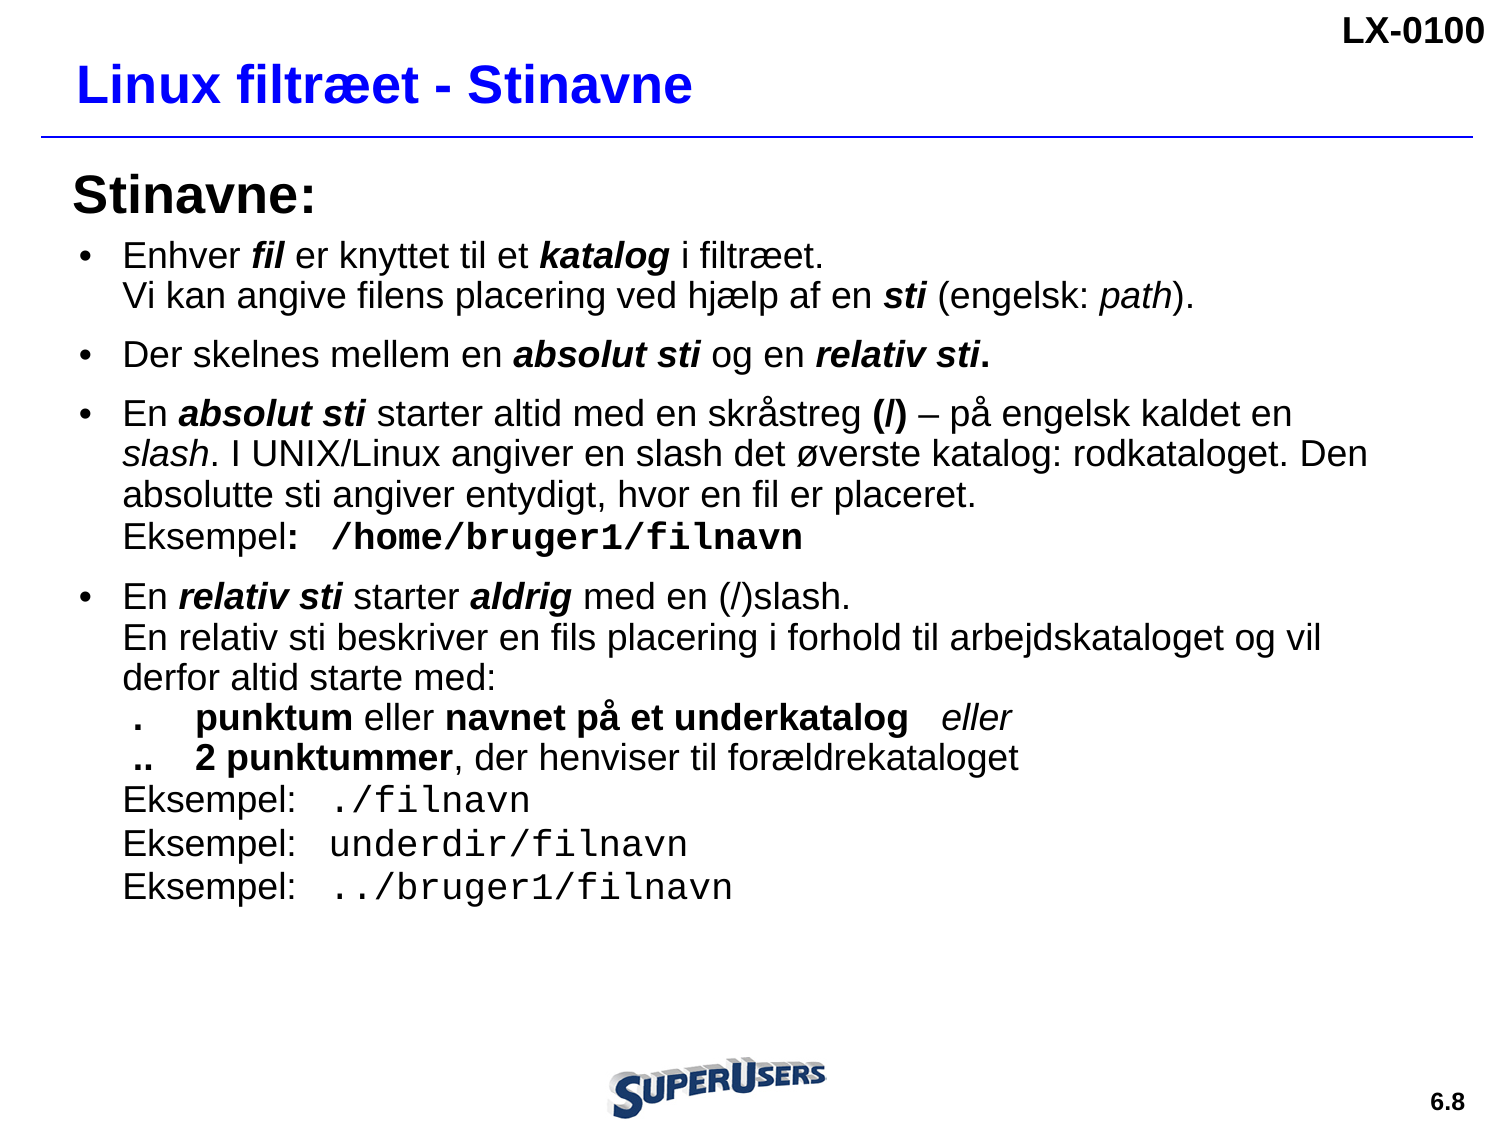

# Linux filtræet - Stinavne
Stinavne:
Enhver fil er knyttet til et katalog i filtræet.
Vi kan angive filens placering ved hjælp af en sti (engelsk: path).
Der skelnes mellem en absolut sti og en relativ sti.
En absolut sti starter altid med en skråstreg (/) – på engelsk kaldet en slash. I UNIX/Linux angiver en slash det øverste katalog: rodkataloget. Den absolutte sti angiver entydigt, hvor en fil er placeret.
Eksempel: /home/bruger1/filnavn
En relativ sti starter aldrig med en (/)slash.
En relativ sti beskriver en fils placering i forhold til arbejdskataloget og vil derfor altid starte med:
 .	punktum eller navnet på et underkatalog eller
 .. 	2 punktummer, der henviser til forældrekataloget
Eksempel: ./filnavn
Eksempel: underdir/filnavn
Eksempel: ../bruger1/filnavn